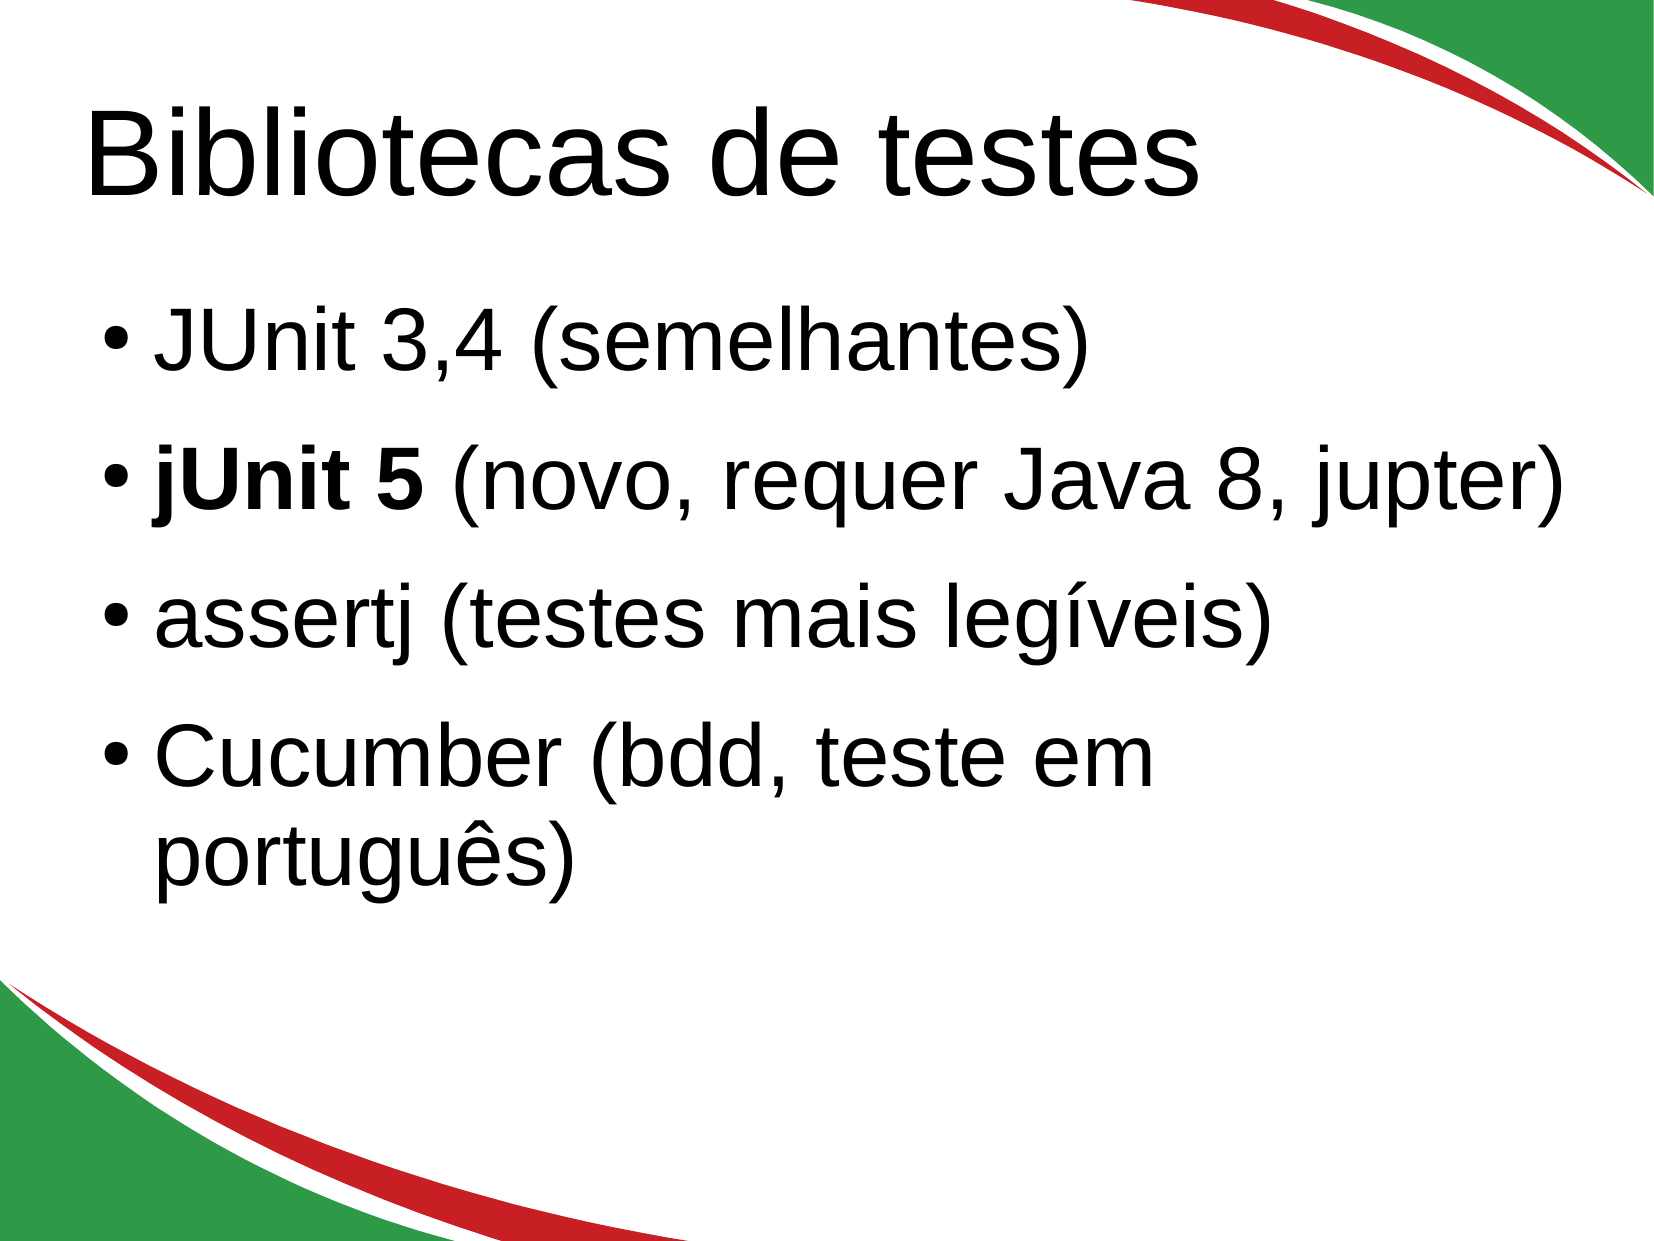

# Bibliotecas de testes
JUnit 3,4 (semelhantes)
jUnit 5 (novo, requer Java 8, jupter)
assertj (testes mais legíveis)
Cucumber (bdd, teste em português)